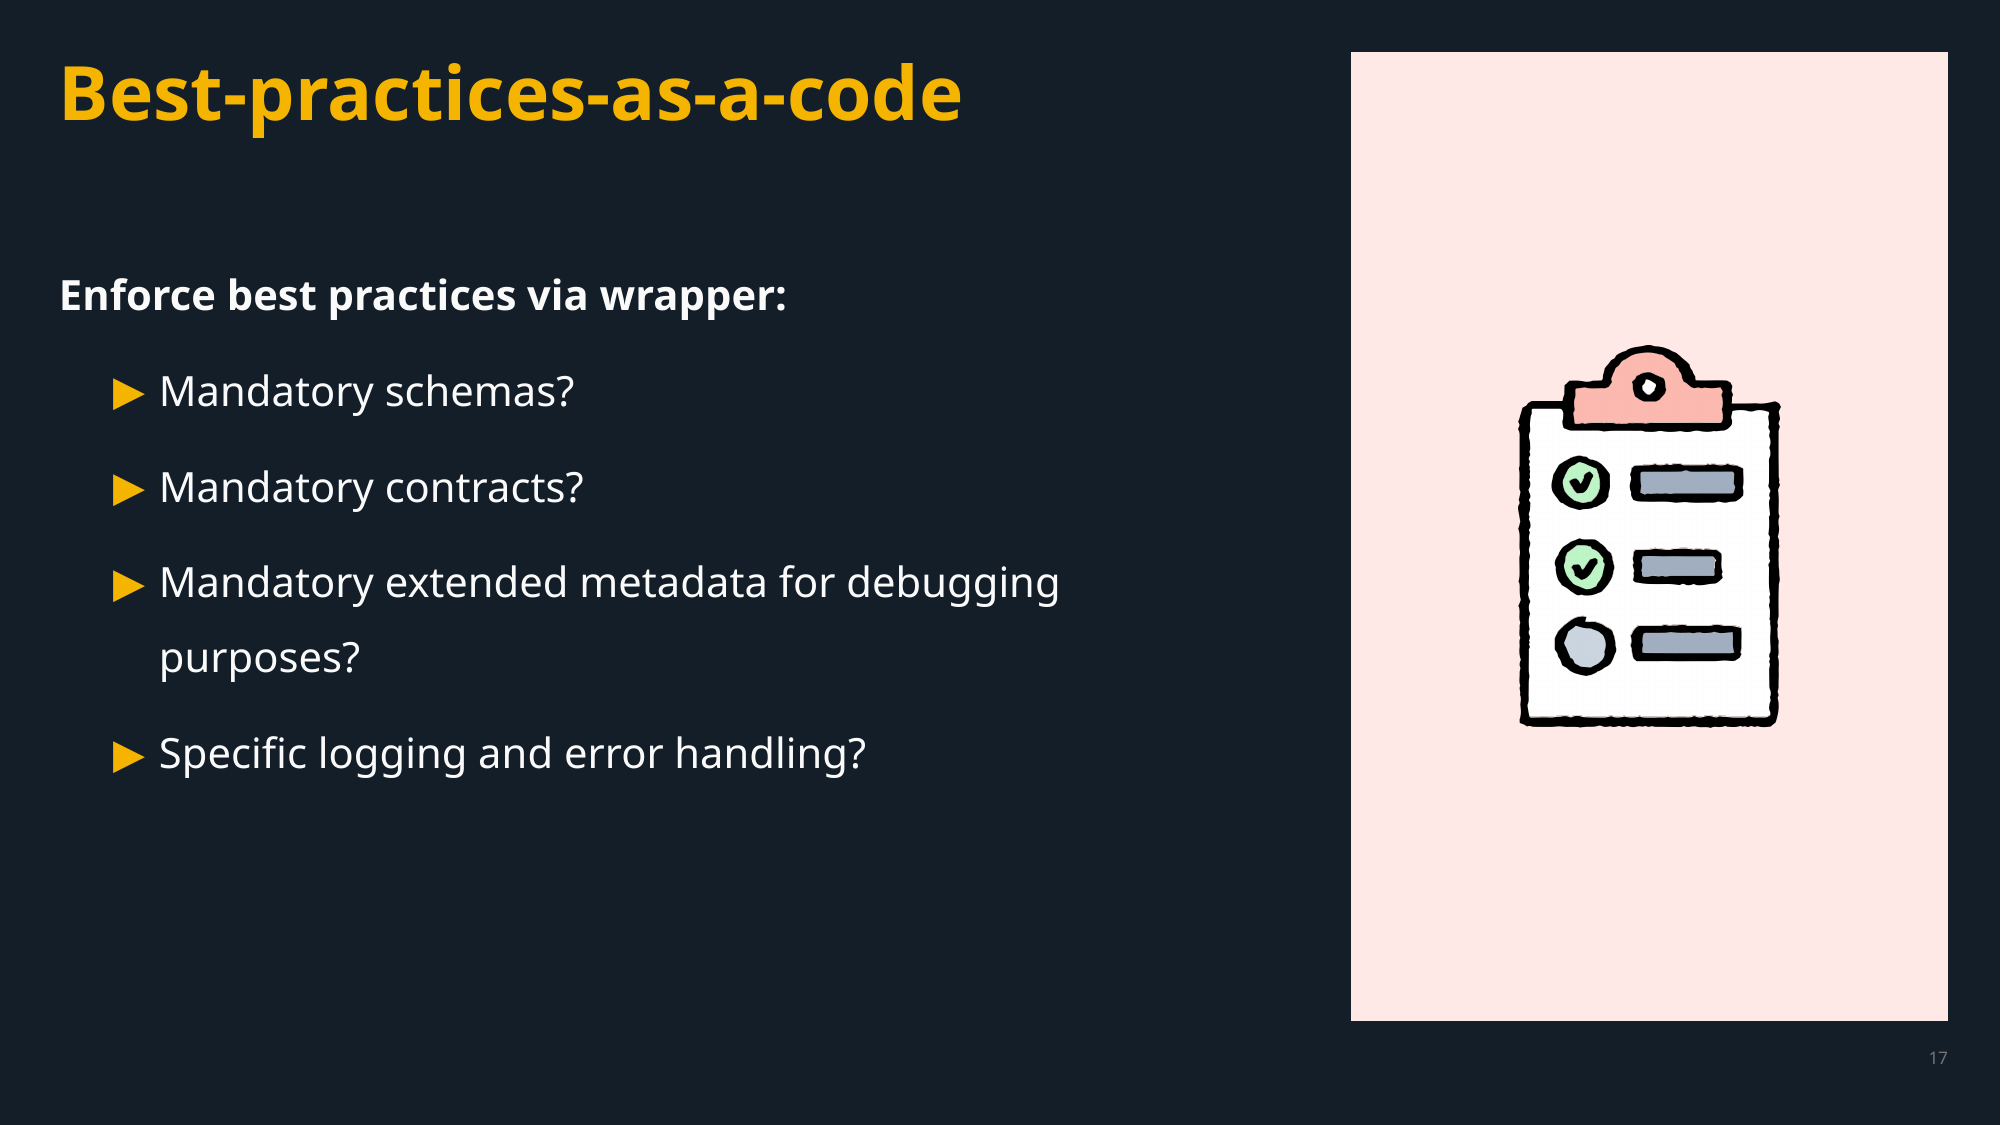

Best-practices-as-a-code
Enforce best practices via wrapper:
Mandatory schemas?
Mandatory contracts?
Mandatory extended metadata for debugging purposes?
Specific logging and error handling?